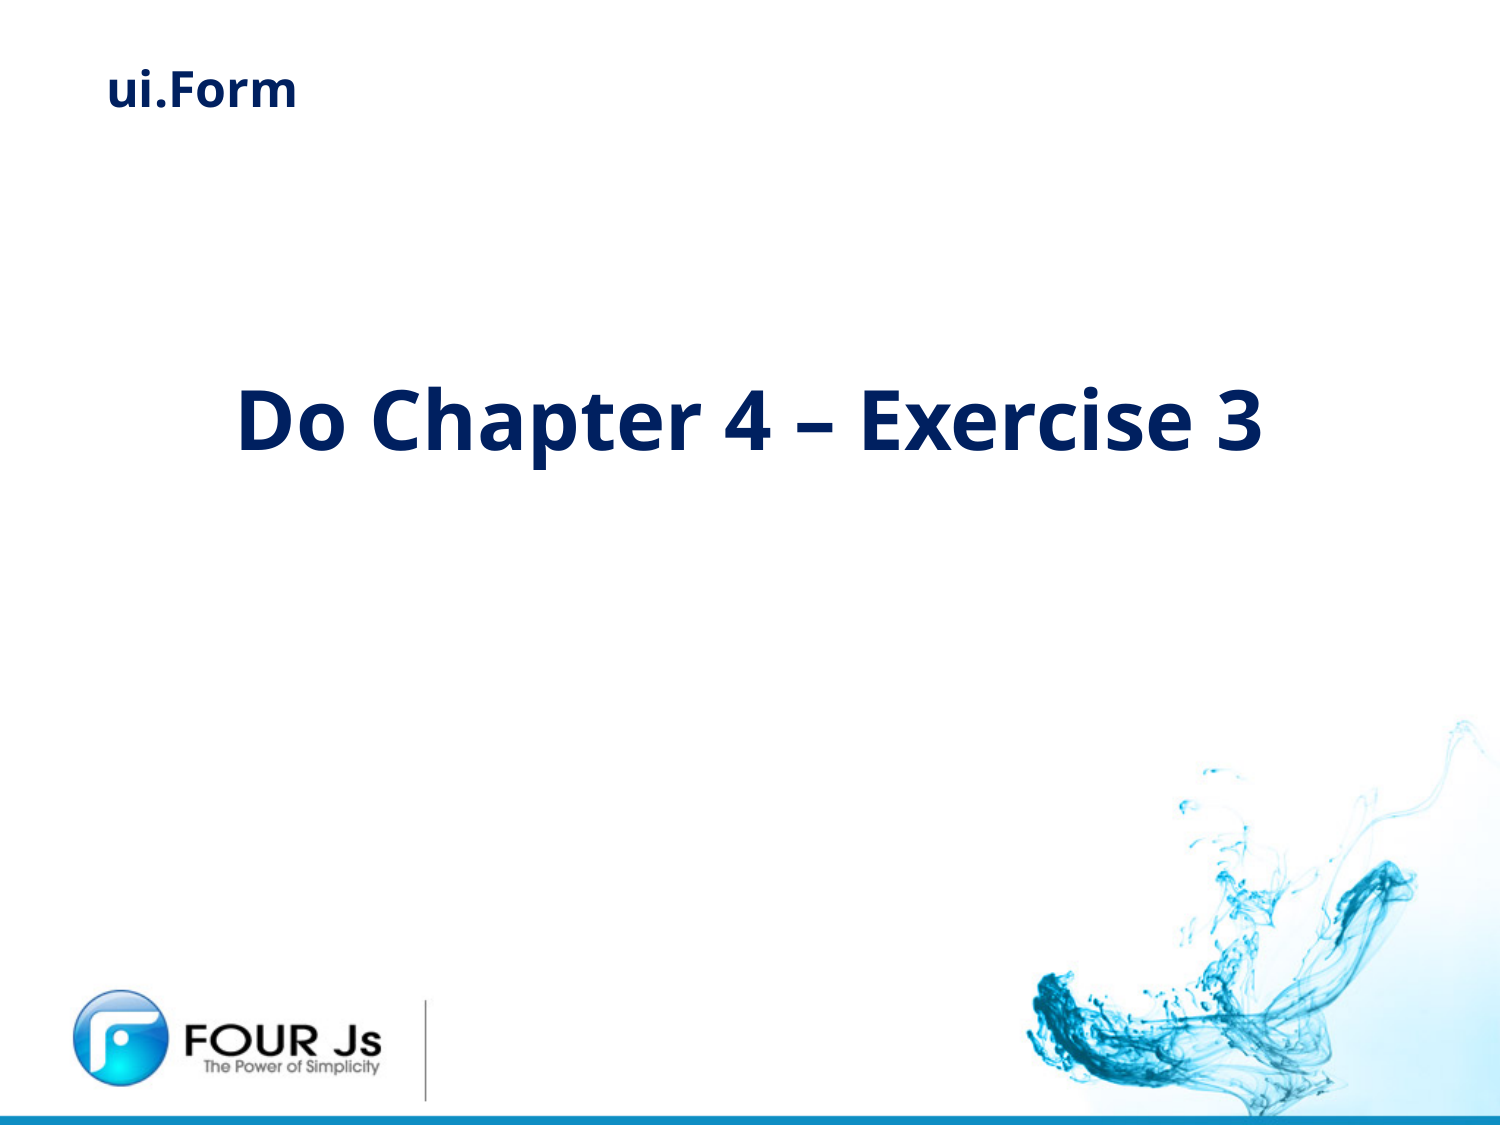

# ui.Form
Do Chapter 4 – Exercise 3